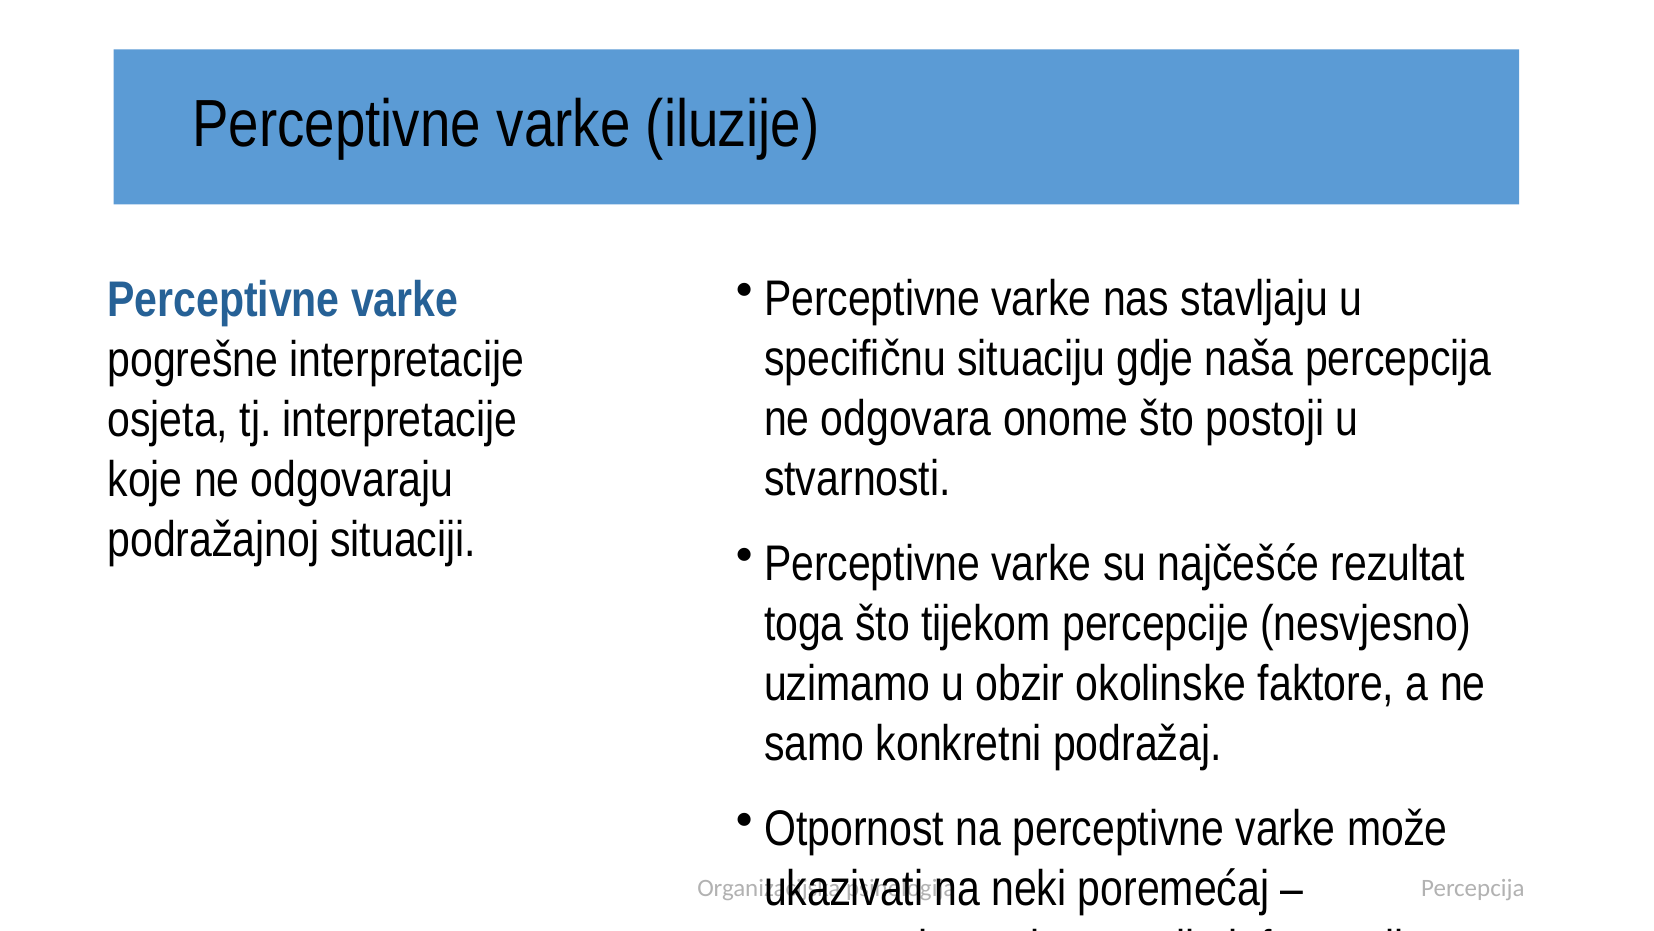

Perceptivne varke (iluzije)
Perceptivne varke nas stavljaju u specifičnu situaciju gdje naša percepcija ne odgovara onome što postoji u stvarnosti.
Perceptivne varke su najčešće rezultat toga što tijekom percepcije (nesvjesno) uzimamo u obzir okolinske faktore, a ne samo konkretni podražaj.
Otpornost na perceptivne varke može ukazivati na neki poremećaj – nesposobnost integracije informacija.
Perceptivne varke
pogrešne interpretacije osjeta, tj. interpretacije koje ne odgovaraju podražajnoj situaciji.
Organizacijska psihologija
Percepcija